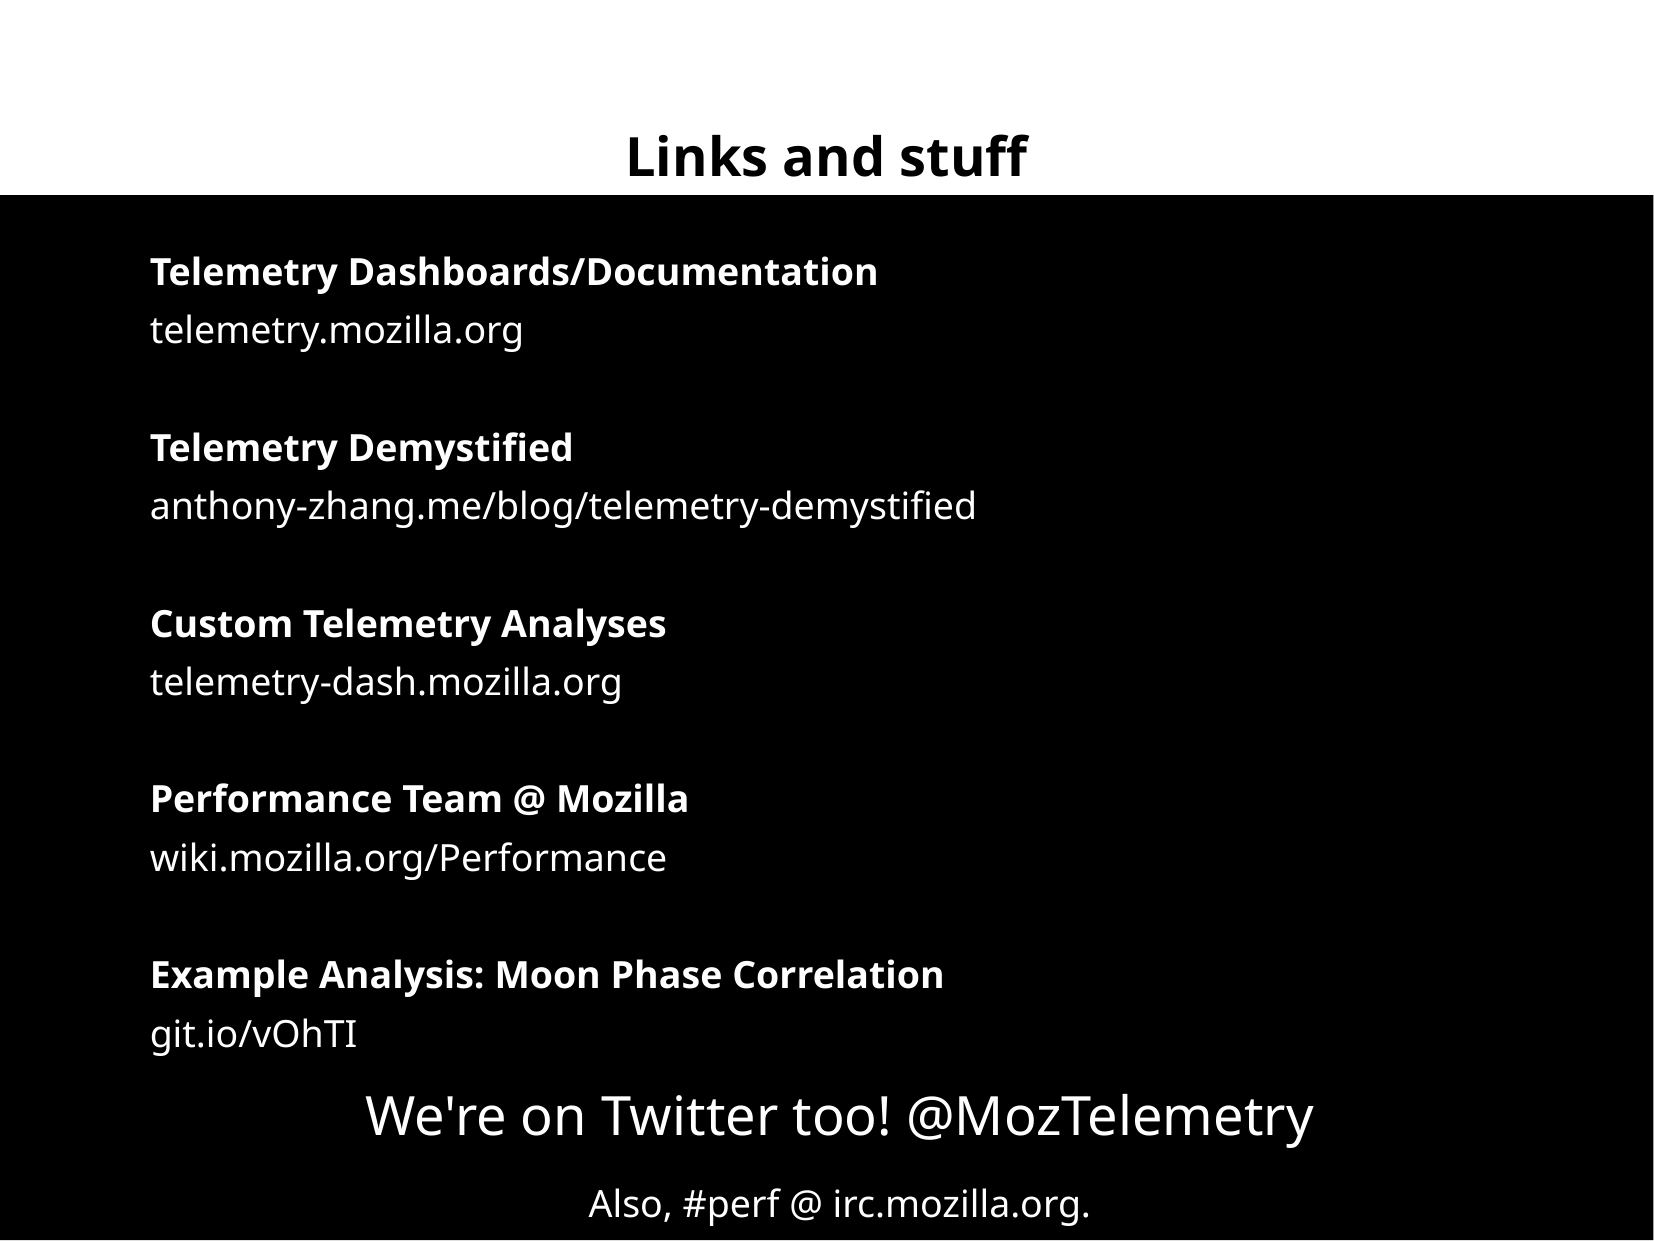

Links and stuff
Telemetry Dashboards/Documentation
telemetry.mozilla.org
Telemetry Demystified
anthony-zhang.me/blog/telemetry-demystified
Custom Telemetry Analyses
telemetry-dash.mozilla.org
Performance Team @ Mozilla
wiki.mozilla.org/Performance
Example Analysis: Moon Phase Correlation
git.io/vOhTI
We're on Twitter too! @MozTelemetry
Also, #perf @ irc.mozilla.org.